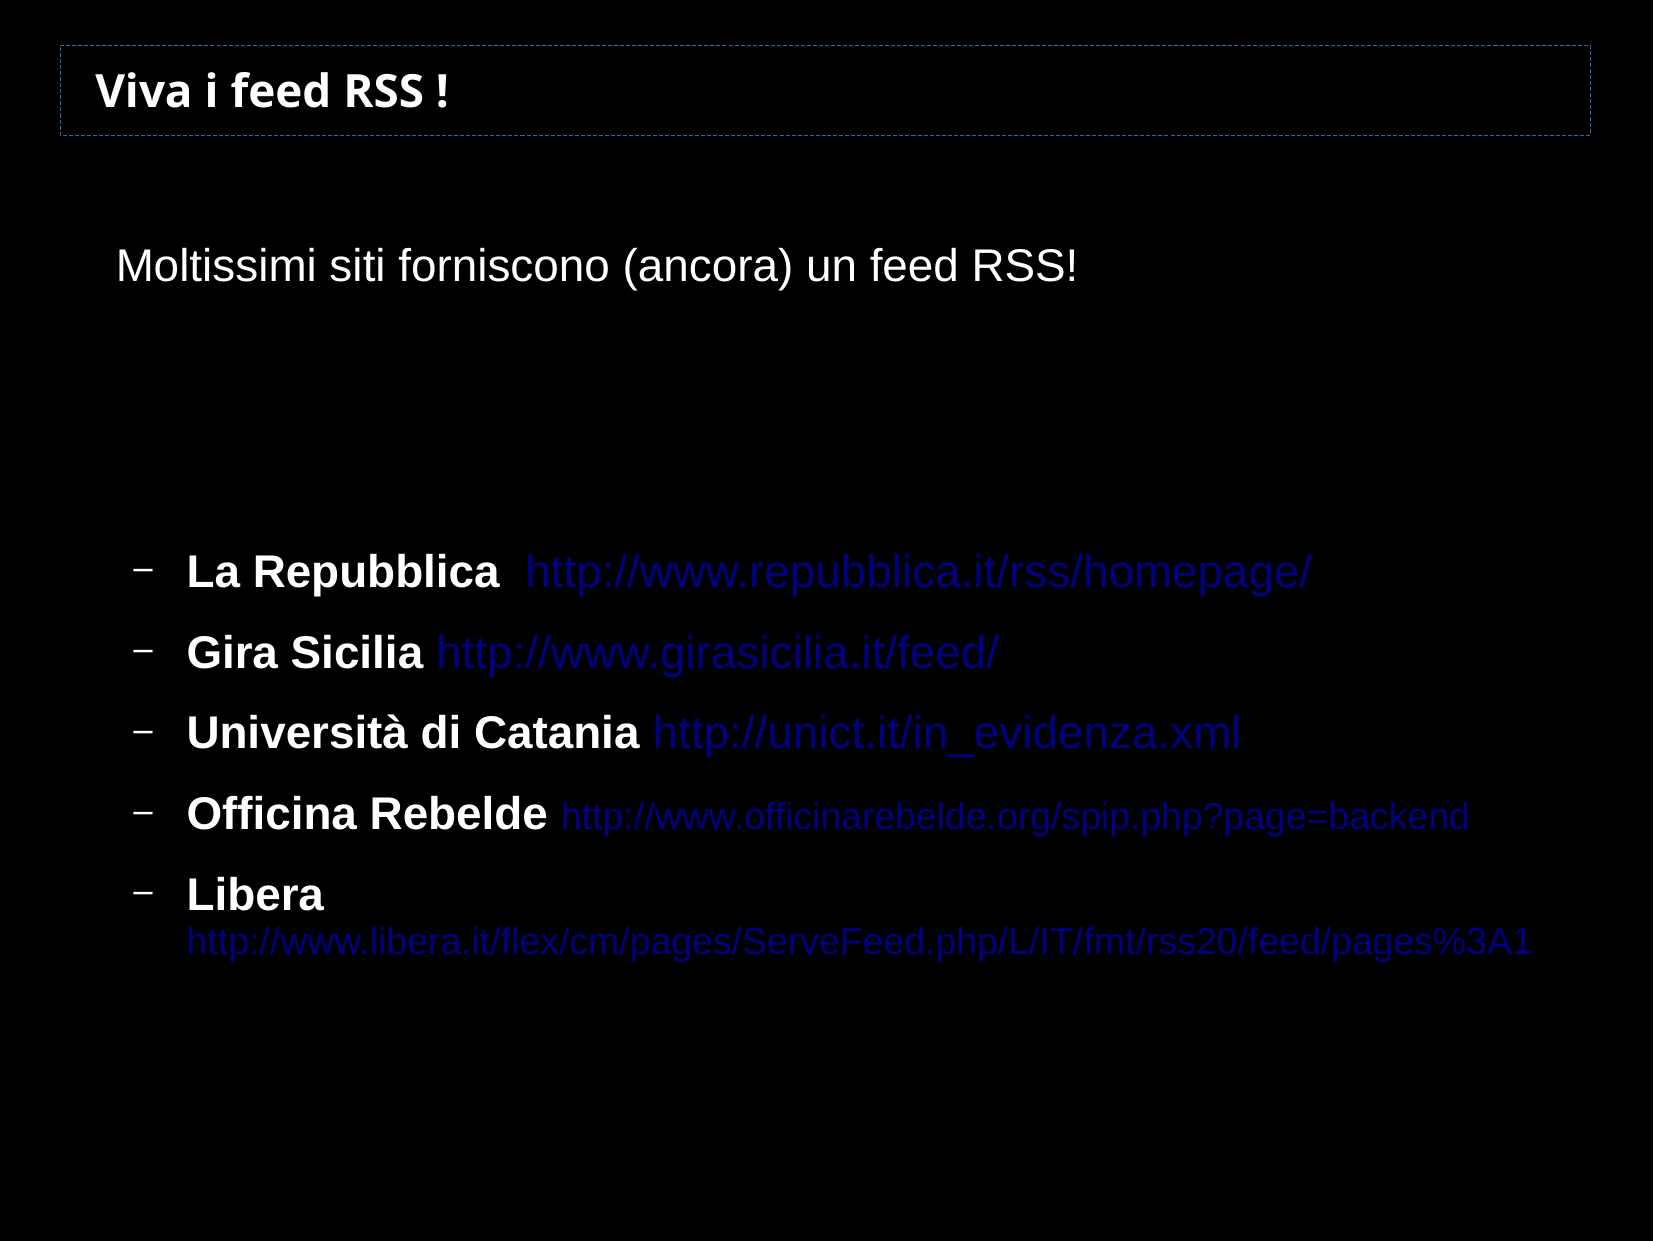

# Viva i feed RSS !
Moltissimi siti forniscono (ancora) un feed RSS!
La Repubblica http://www.repubblica.it/rss/homepage/
Gira Sicilia http://www.girasicilia.it/feed/
Università di Catania http://unict.it/in_evidenza.xml
Officina Rebelde http://www.officinarebelde.org/spip.php?page=backend
Libera http://www.libera.it/flex/cm/pages/ServeFeed.php/L/IT/fmt/rss20/feed/pages%3A1